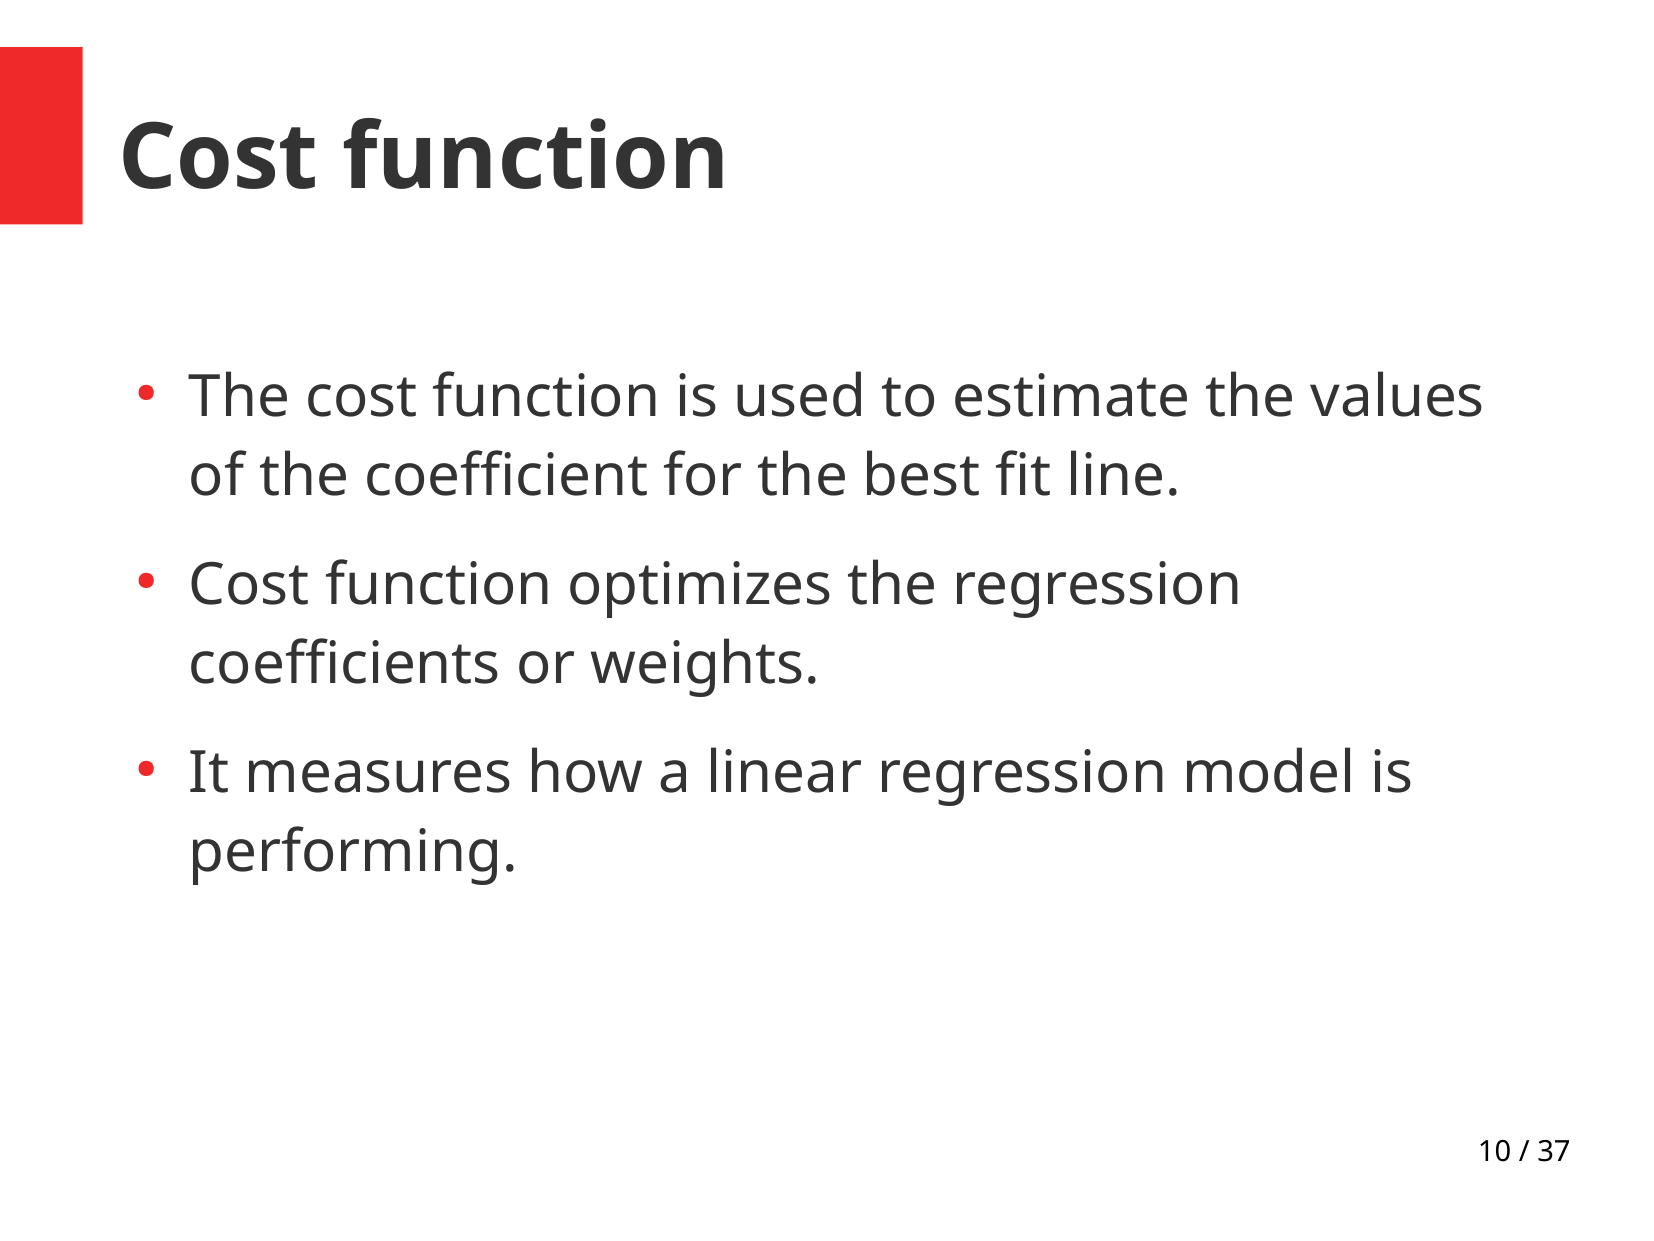

# Cost function
The cost function is used to estimate the values of the coefficient for the best fit line.
Cost function optimizes the regression coefficients or weights.
It measures how a linear regression model is performing.
10